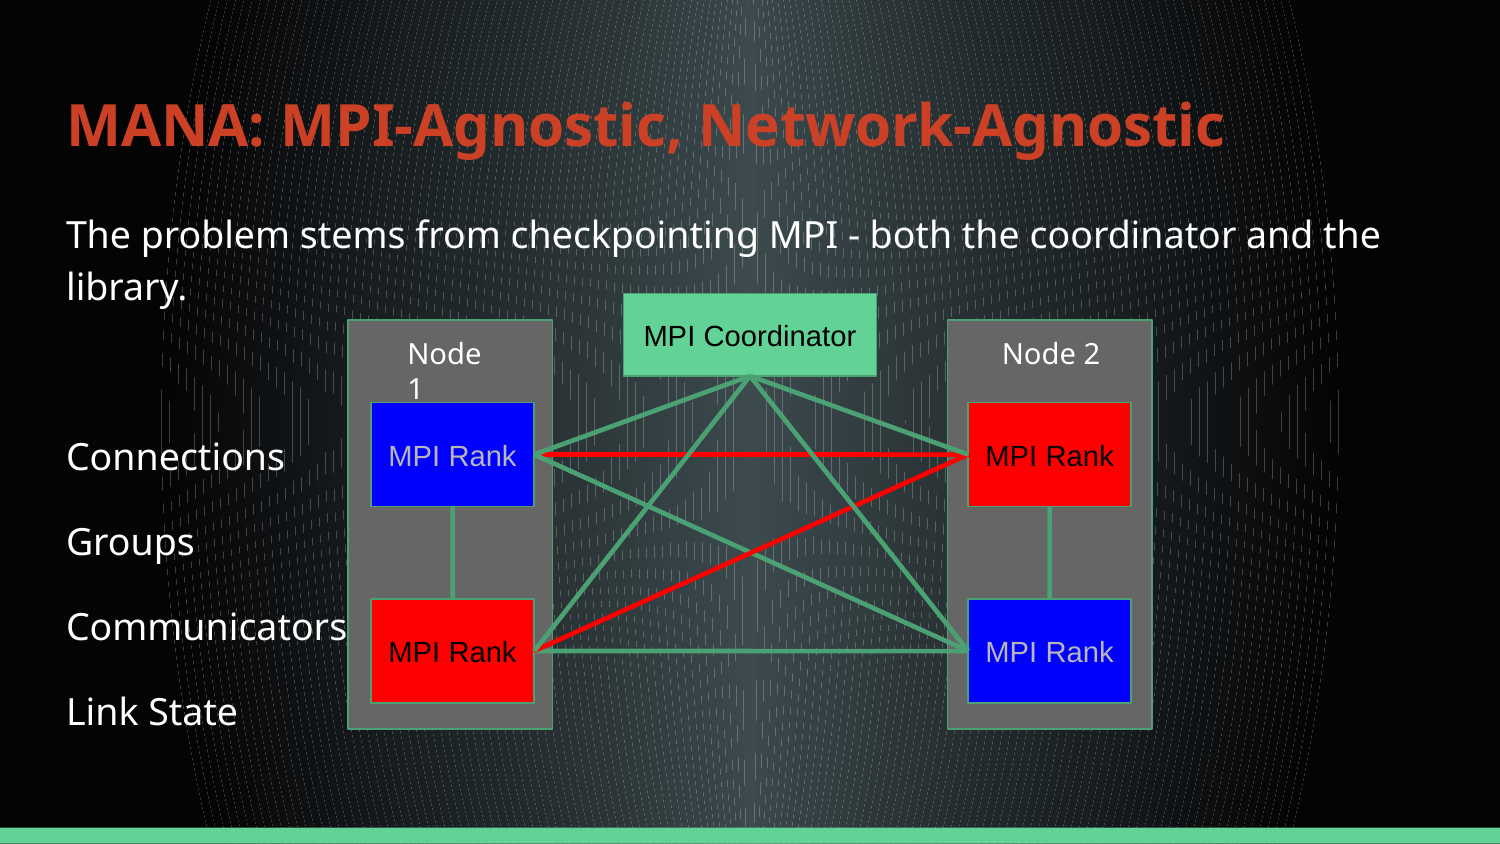

MANA: MPI-Agnostic, Network-Agnostic
# The problem stems from checkpointing MPI - both the coordinator and the library.
Connections
Groups
Communicators
Link State
MPI Coordinator
Node 1
Node 2
MPI Rank
MPI Rank
MPI Rank
MPI Rank